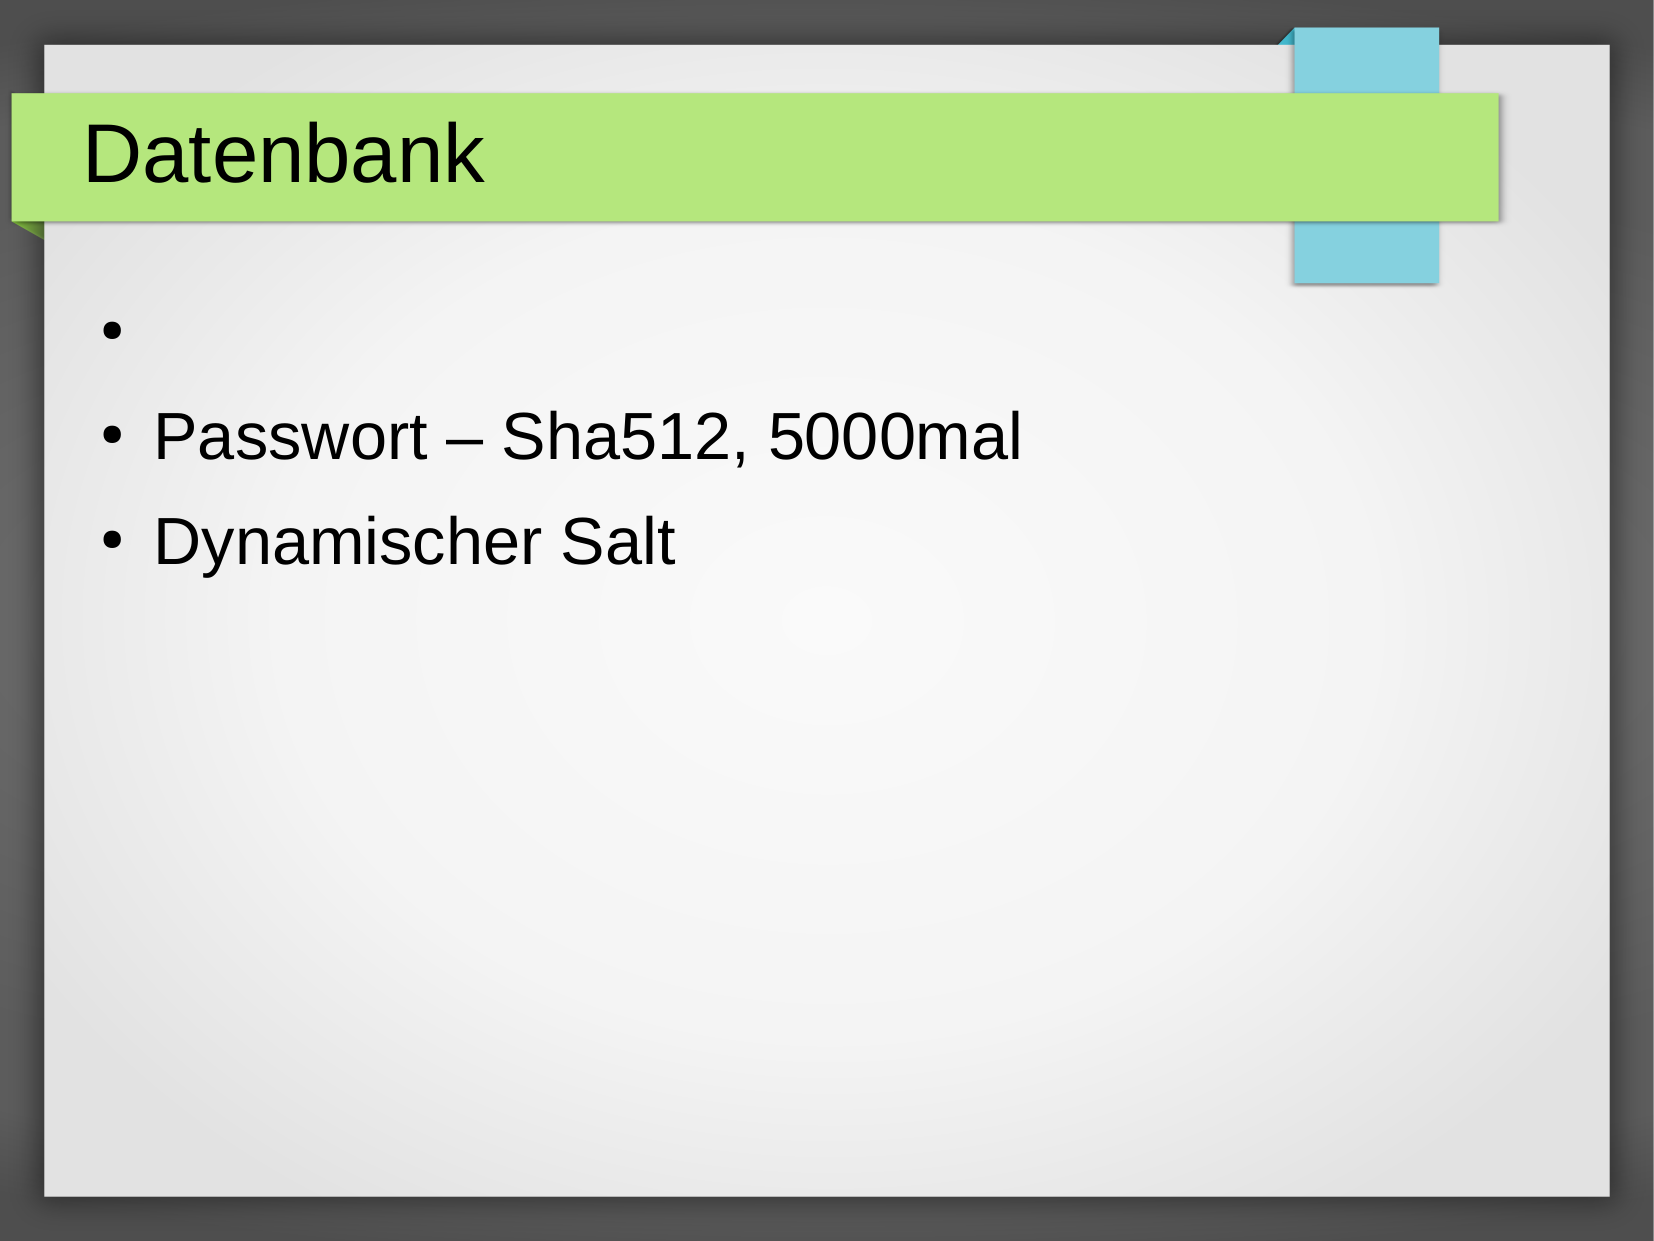

# Datenbank
Passwort – Sha512, 5000mal
Dynamischer Salt